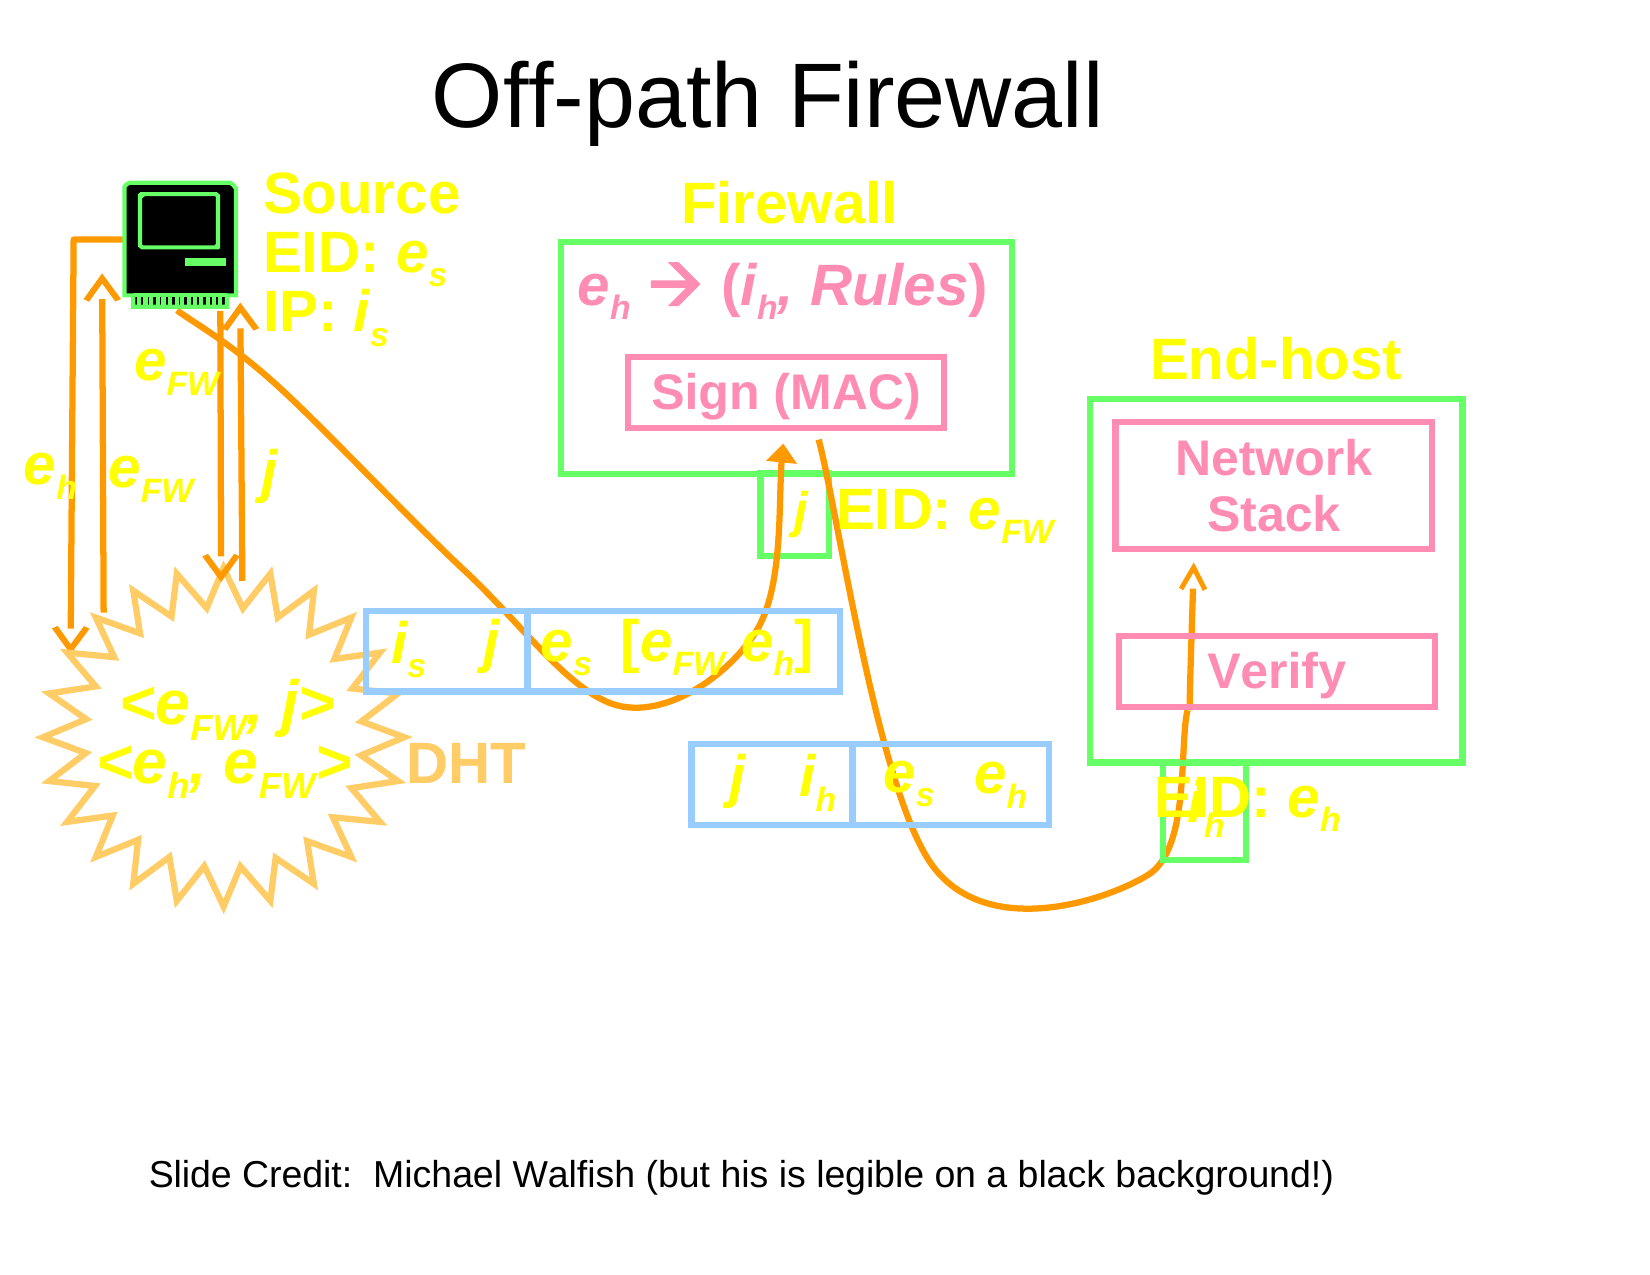

# Off-path Firewall
Firewall
Source
EID: es
IP: is
eh  (ih, Rules)
End-host
eFW
Sign (MAC)
Network Stack
eh
eFW
j
EID: eFW
j
j
es
[eFW eh]
is
Verify
<eFW, j>
<eh, eFW>
DHT
es
eh
j
ih
EID: eh
ih
Slide Credit: Michael Walfish (but his is legible on a black background!)